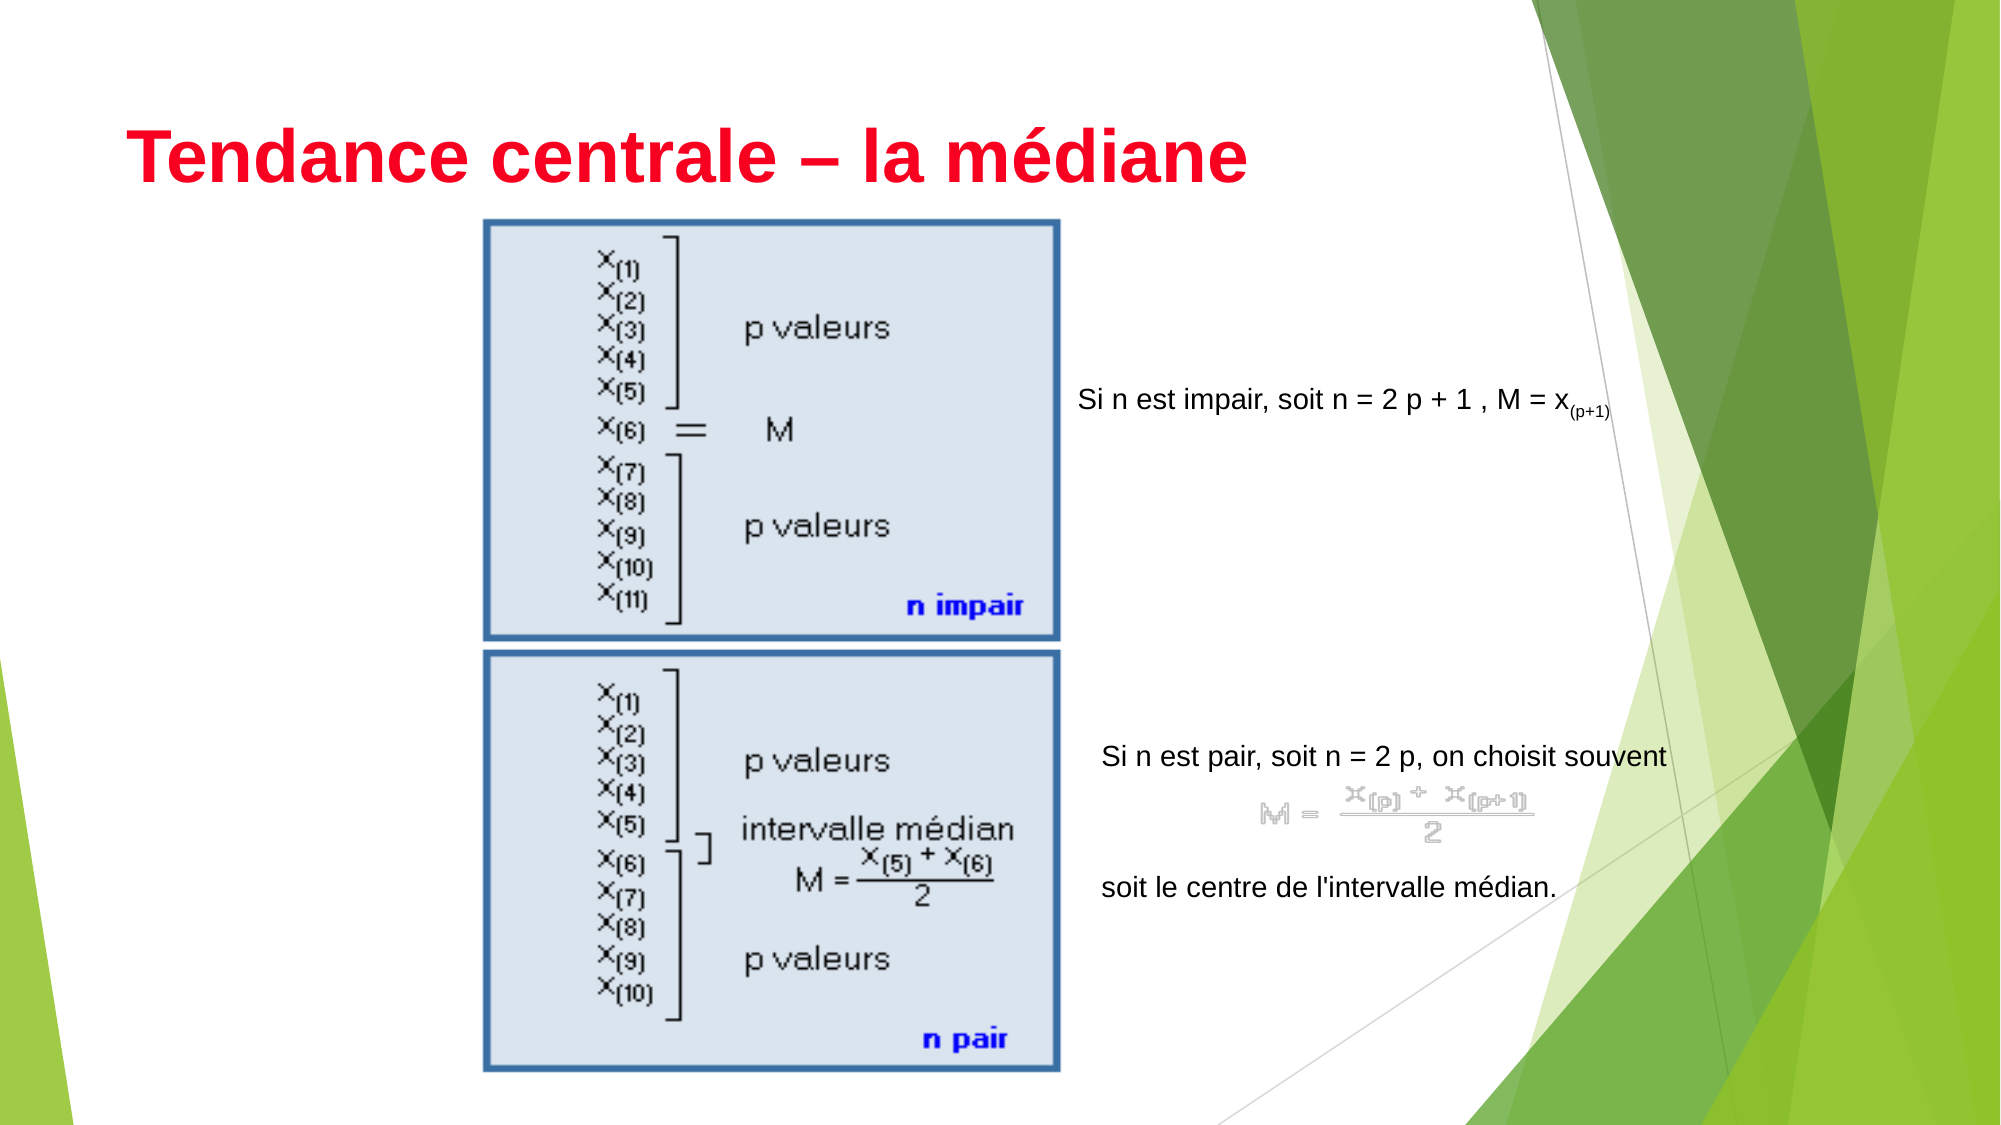

# Tendance centrale – la médiane
Si n est impair, soit n = 2 p + 1 , M = x(p+1)
Si n est pair, soit n = 2 p, on choisit souvent
soit le centre de l'intervalle médian.